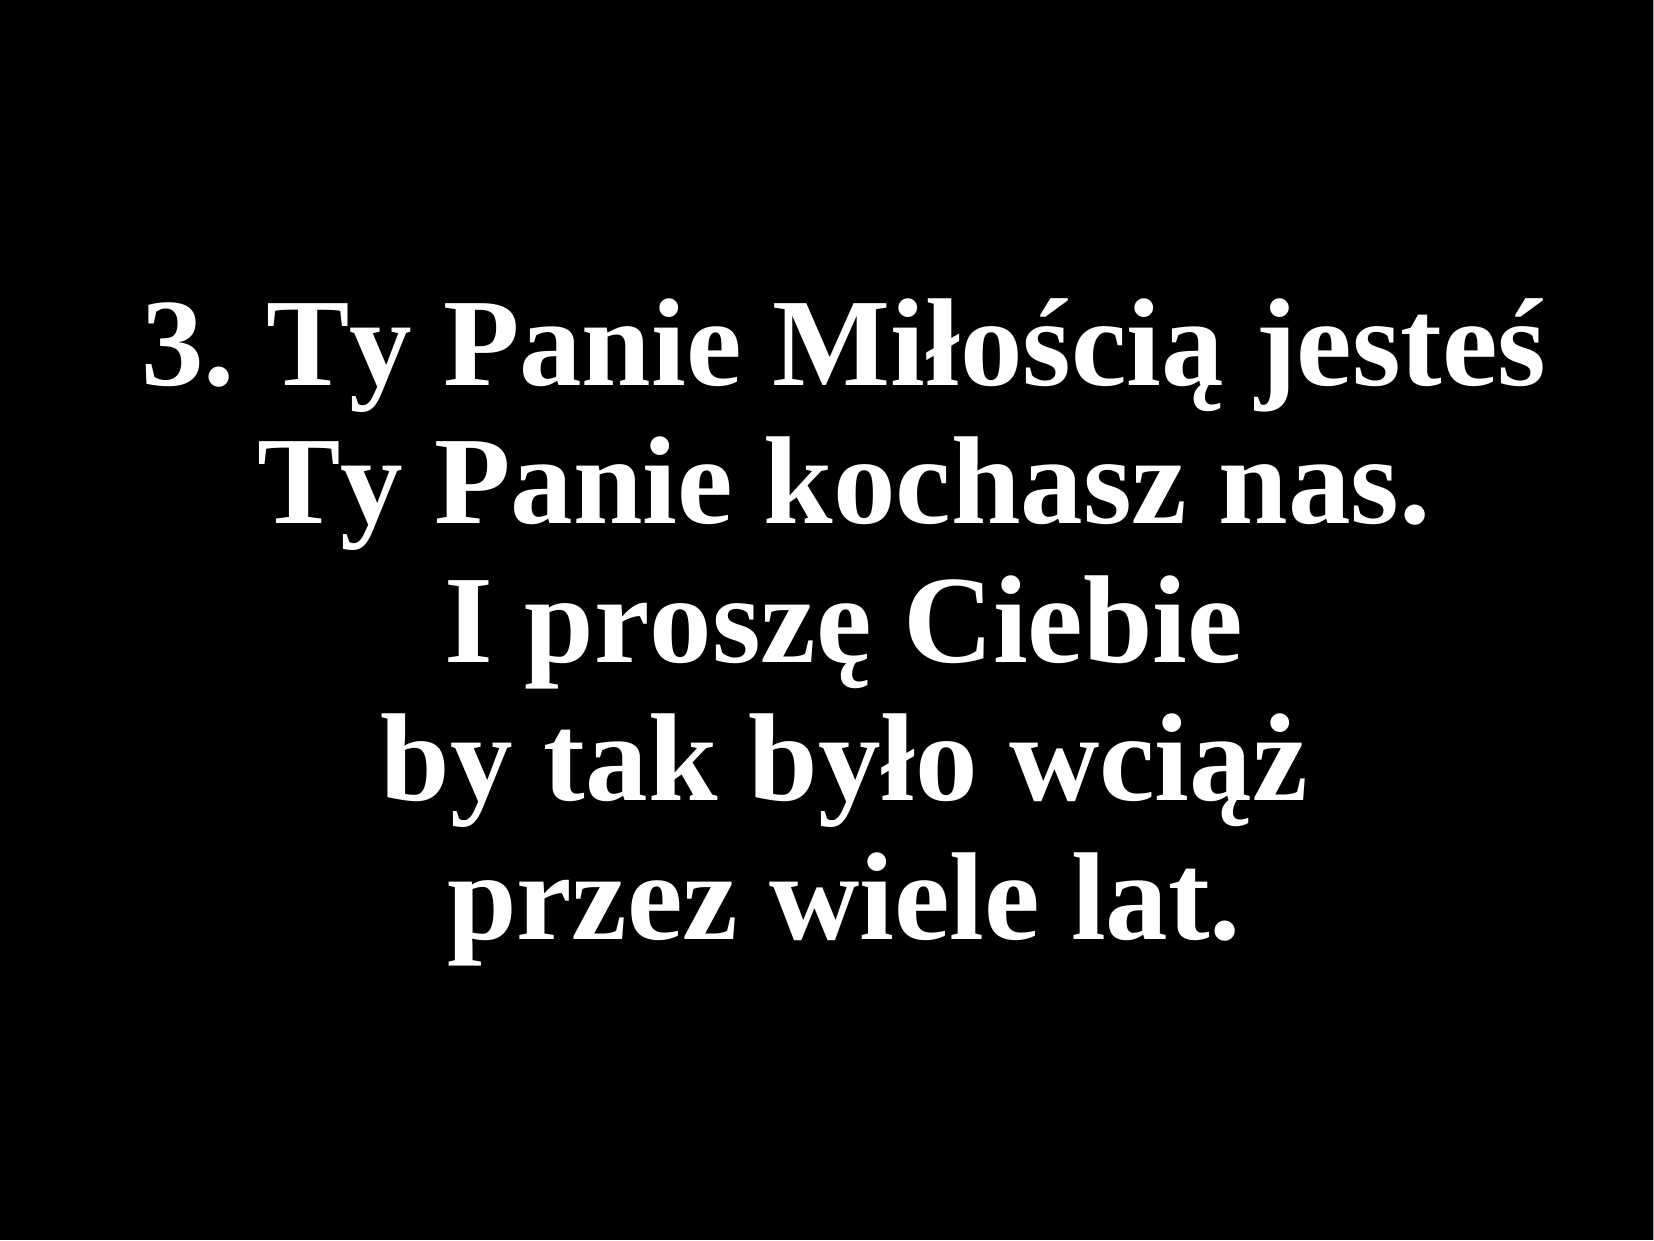

# 3. Ty Panie Miłością jesteś
Ty Panie kochasz nas.
I proszę Ciebie
by tak było wciąż
przez wiele lat.